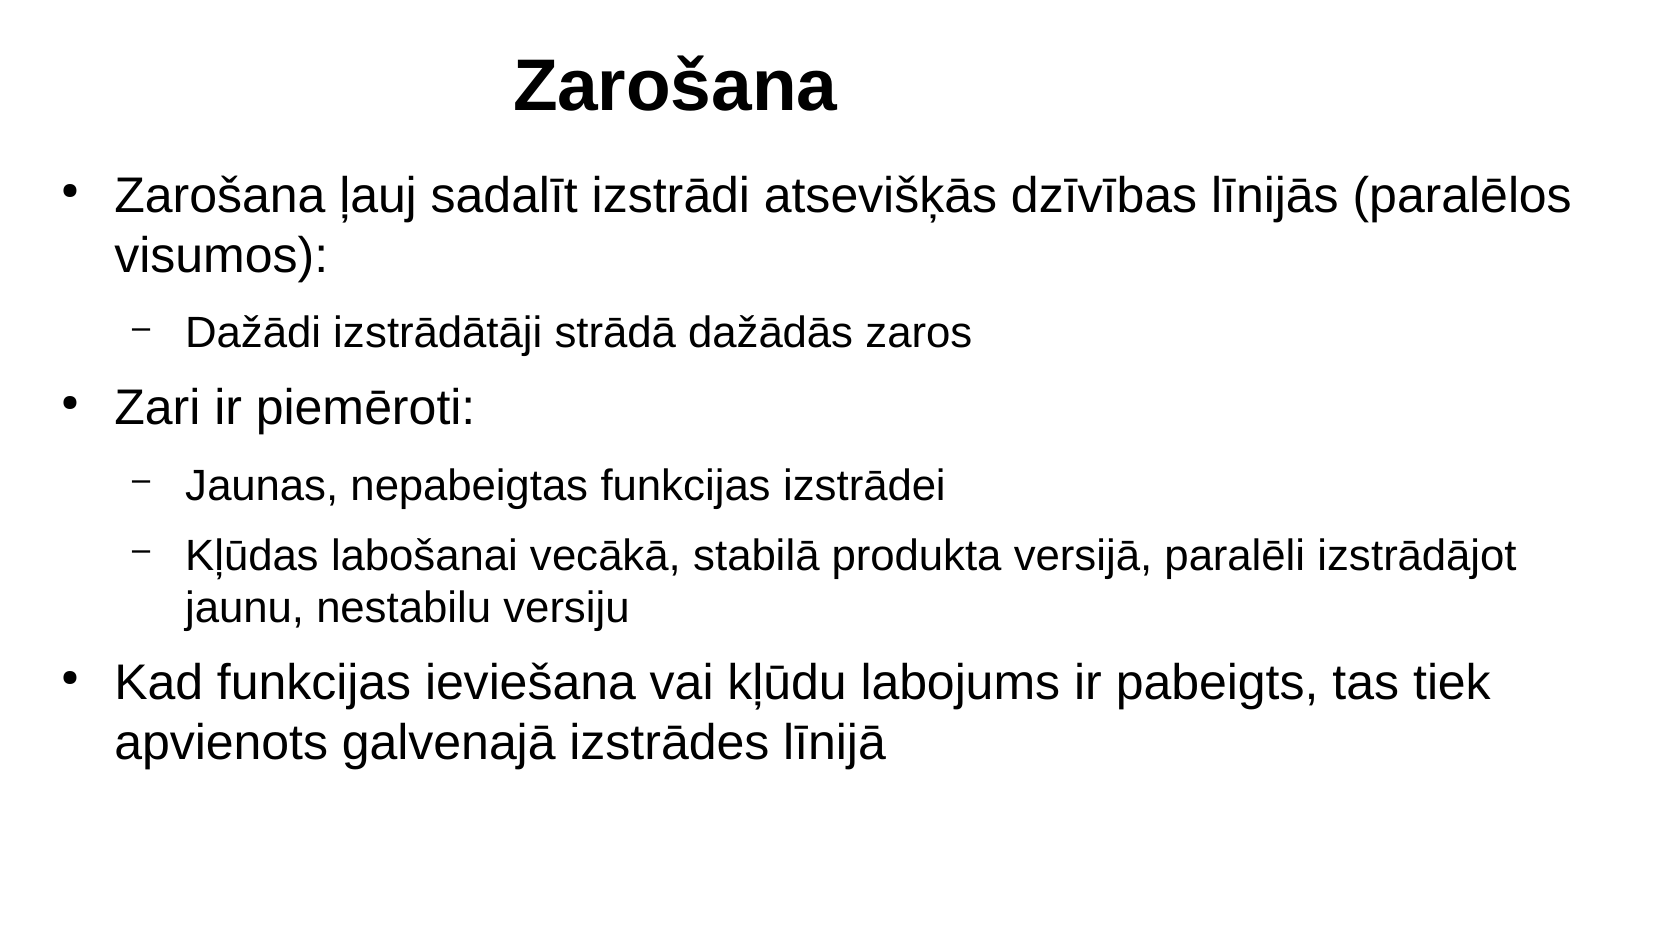

Zarošana
# Zarošana ļauj sadalīt izstrādi atsevišķās dzīvības līnijās (paralēlos visumos):
Dažādi izstrādātāji strādā dažādās zaros
Zari ir piemēroti:
Jaunas, nepabeigtas funkcijas izstrādei
Kļūdas labošanai vecākā, stabilā produkta versijā, paralēli izstrādājot jaunu, nestabilu versiju
Kad funkcijas ieviešana vai kļūdu labojums ir pabeigts, tas tiek apvienots galvenajā izstrādes līnijā